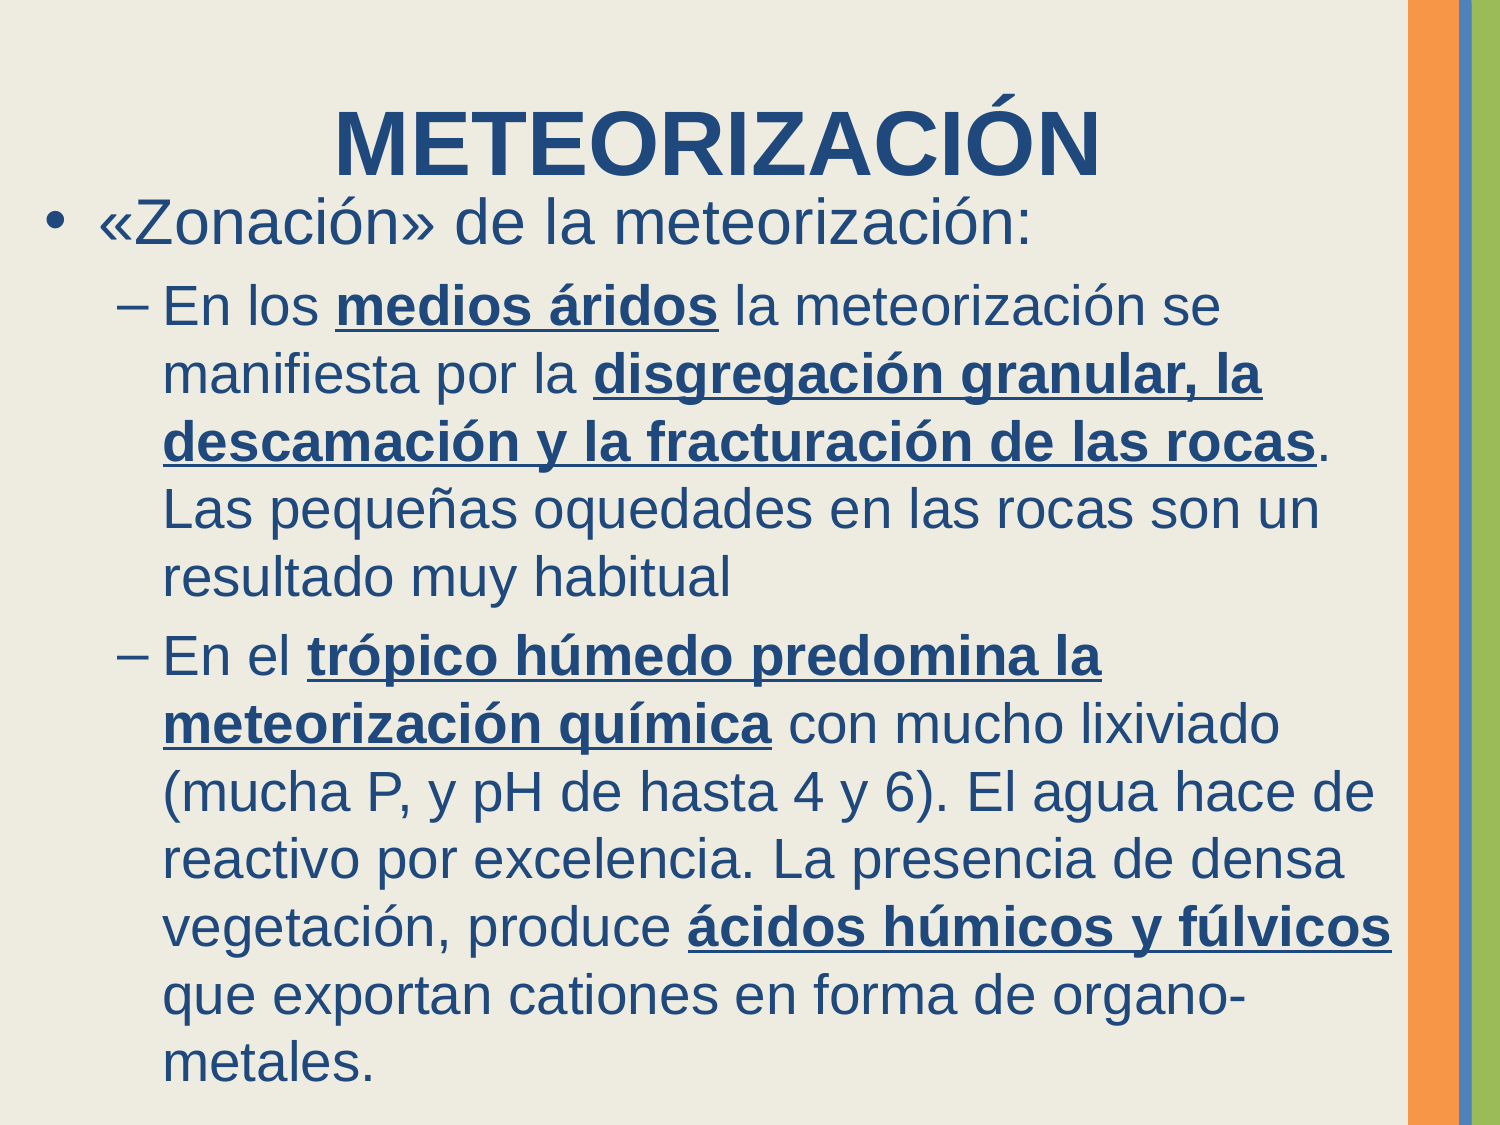

# meteorización
«Zonación» de la meteorización:
En los medios áridos la meteorización se manifiesta por la disgregación granular, la descamación y la fracturación de las rocas. Las pequeñas oquedades en las rocas son un resultado muy habitual
En el trópico húmedo predomina la meteorización química con mucho lixiviado (mucha P, y pH de hasta 4 y 6). El agua hace de reactivo por excelencia. La presencia de densa vegetación, produce ácidos húmicos y fúlvicos que exportan cationes en forma de organo-metales.